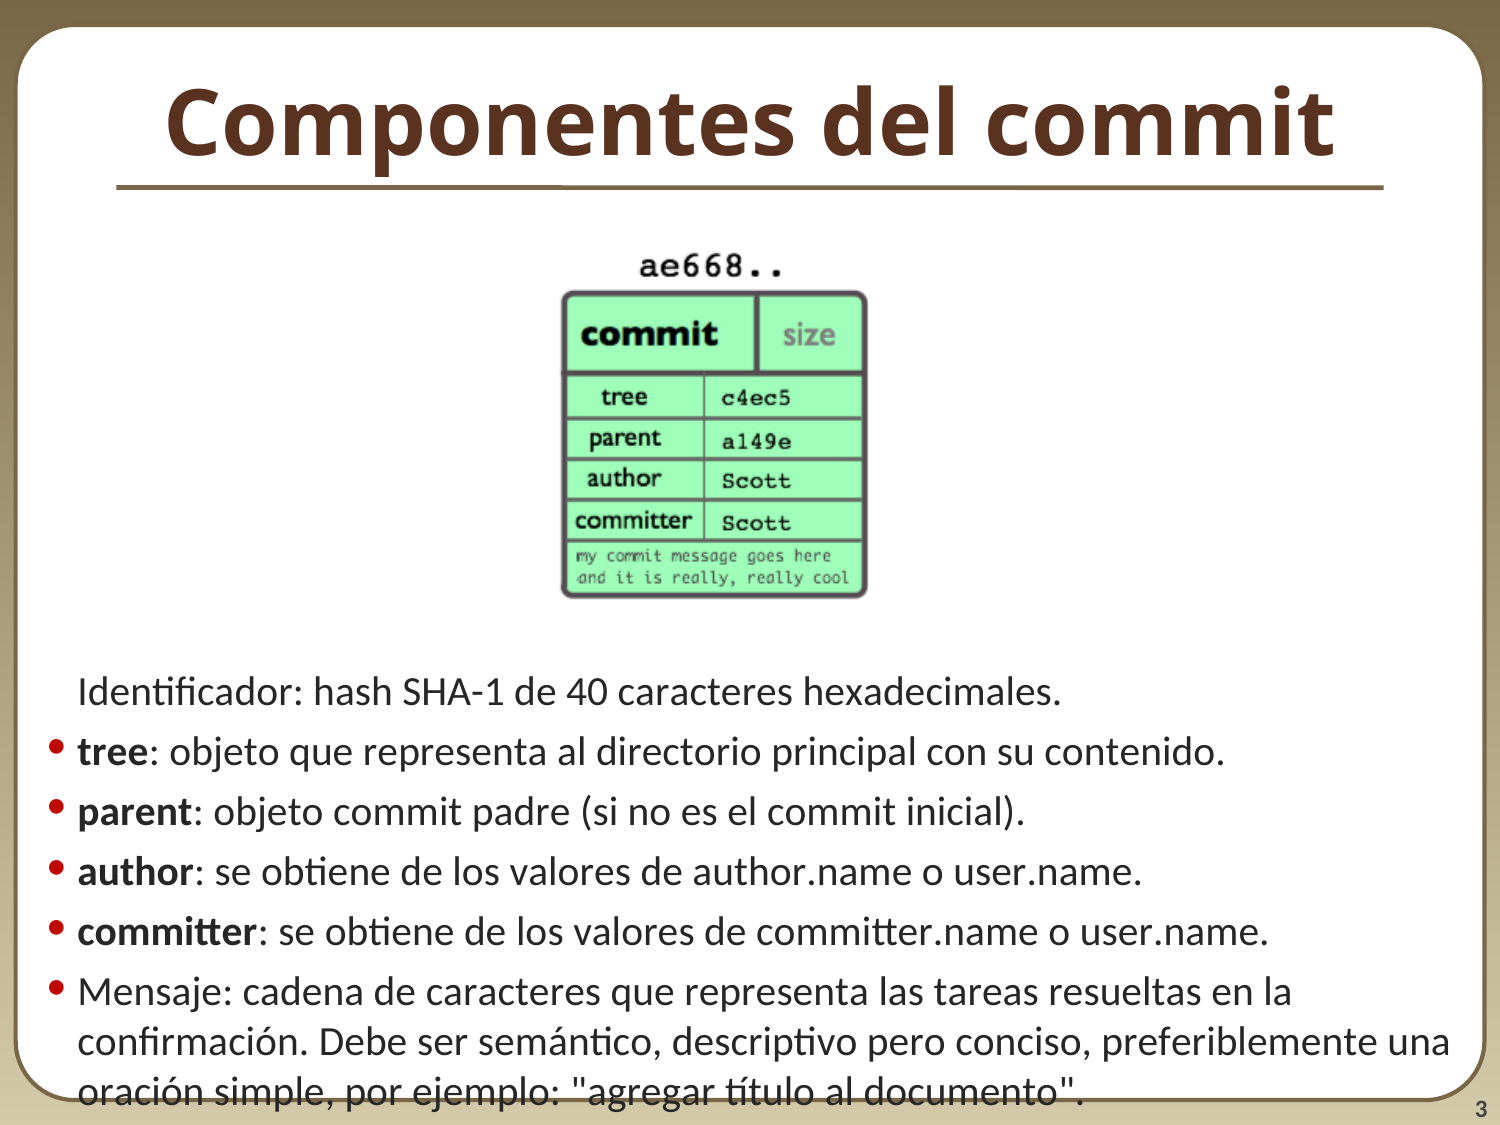

# Componentes del commit
Identificador: hash SHA-1 de 40 caracteres hexadecimales.
tree: objeto que representa al directorio principal con su contenido.
parent: objeto commit padre (si no es el commit inicial).
author: se obtiene de los valores de author.name o user.name.
committer: se obtiene de los valores de committer.name o user.name.
Mensaje: cadena de caracteres que representa las tareas resueltas en la confirmación. Debe ser semántico, descriptivo pero conciso, preferiblemente una oración simple, por ejemplo: "agregar título al documento".